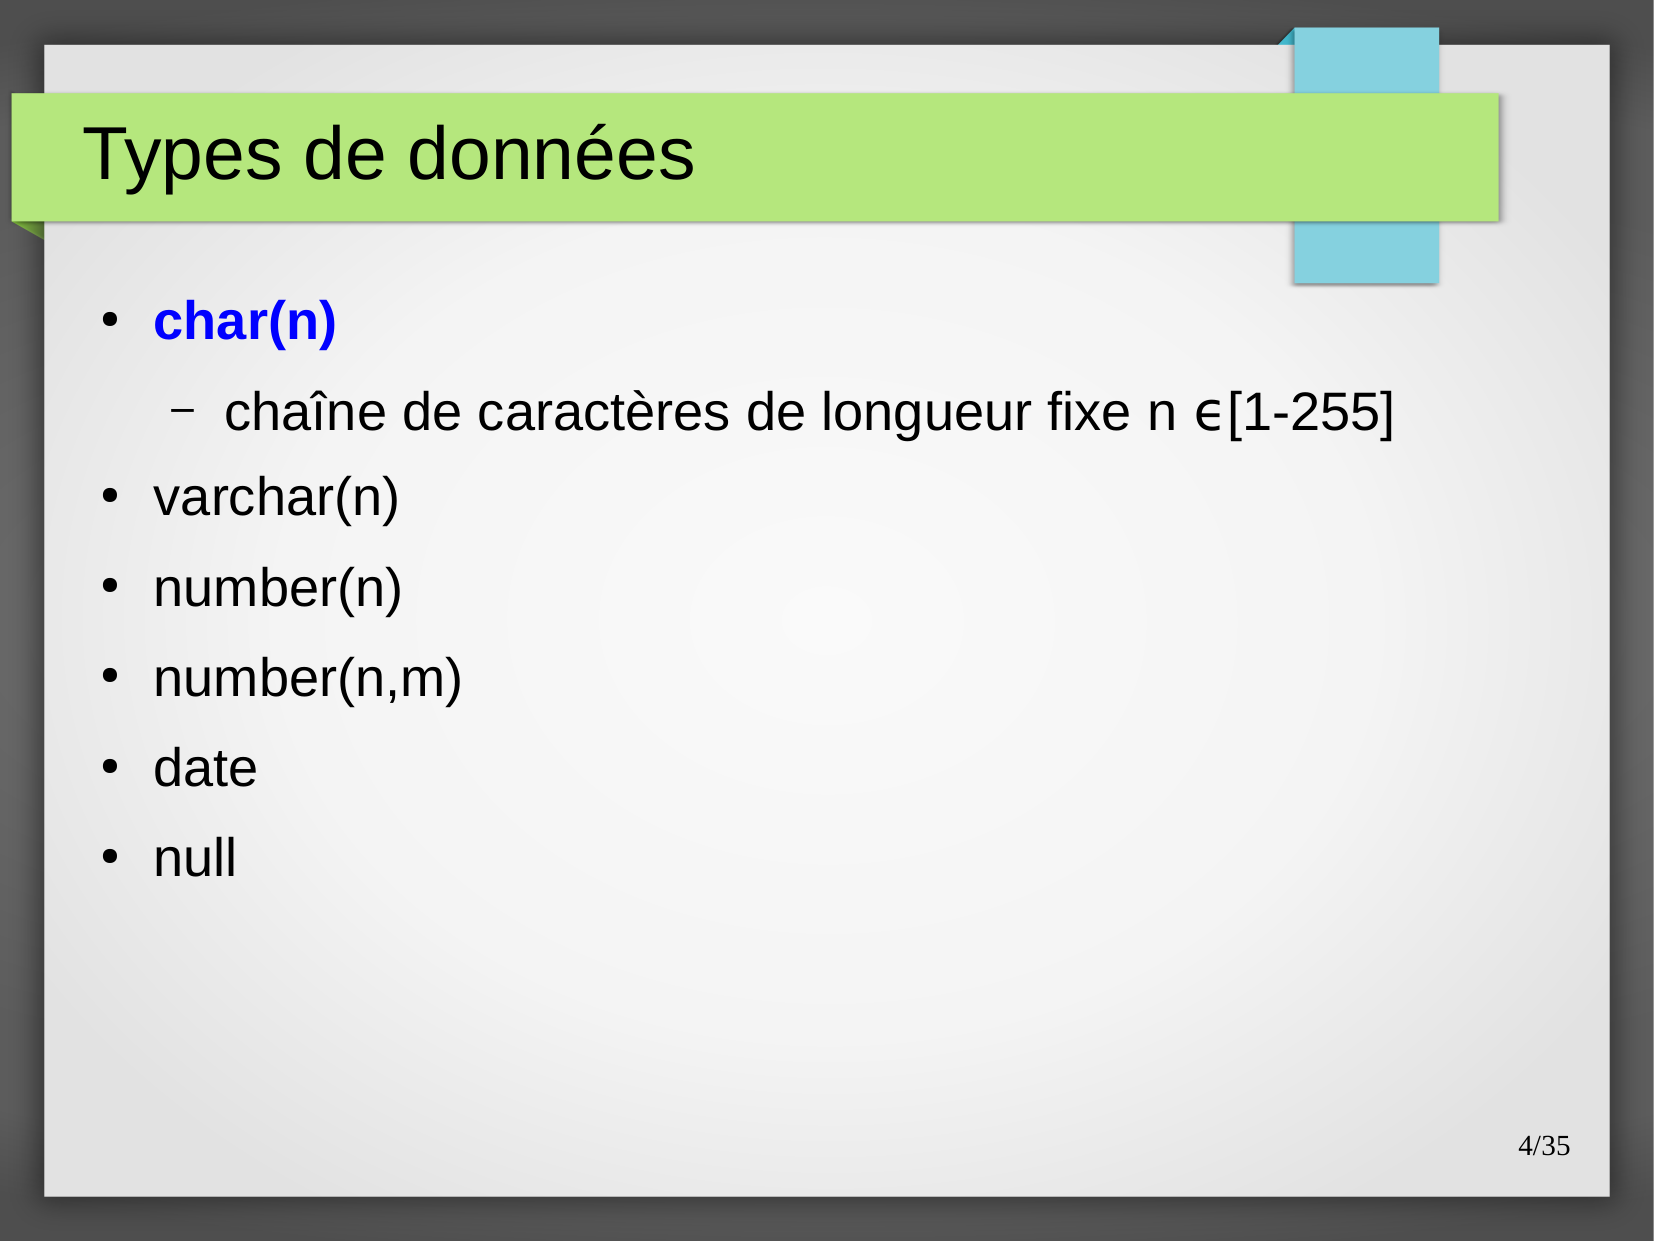

# Types de données
char(n)
chaîne de caractères de longueur fixe n ϵ[1-255]
varchar(n)
number(n)
number(n,m)
date
null
4